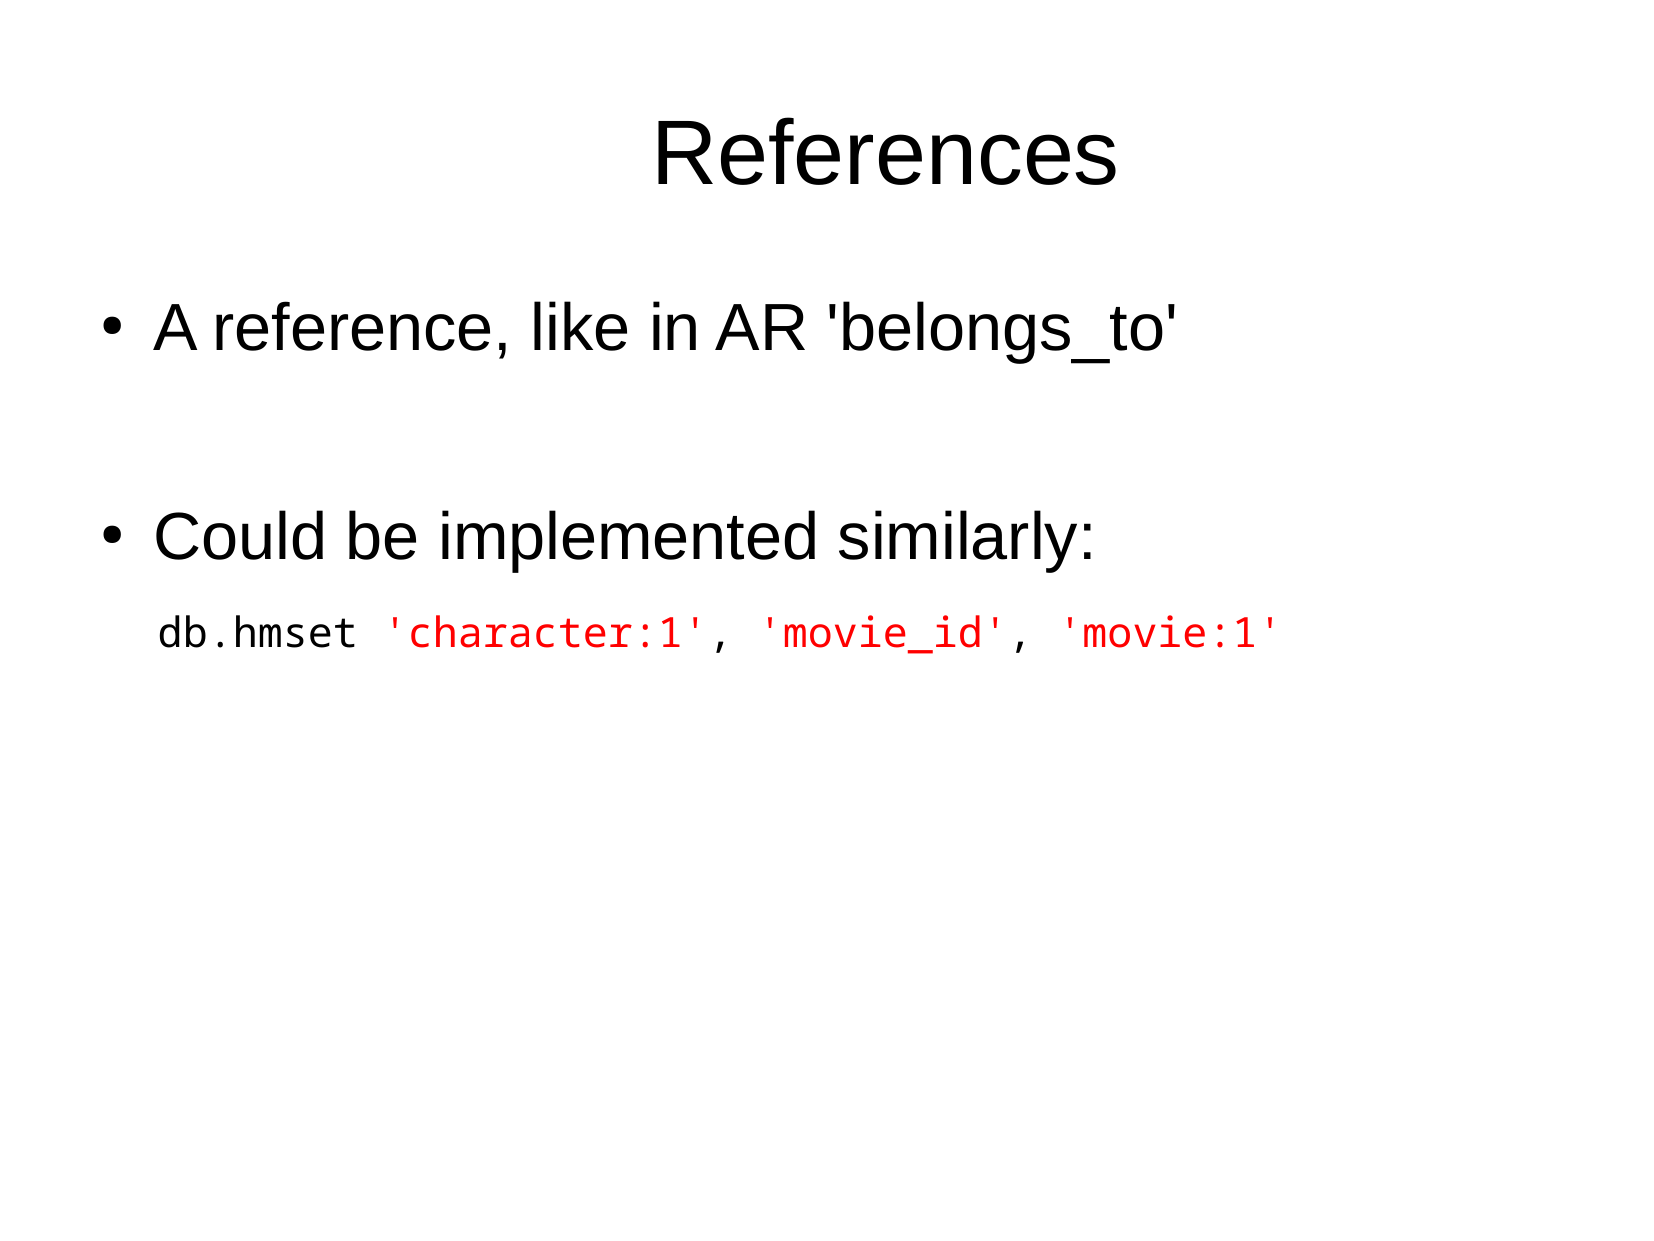

# References
A reference, like in AR 'belongs_to'
Could be implemented similarly:
 	db.hmset 'character:1', 'movie_id', 'movie:1'